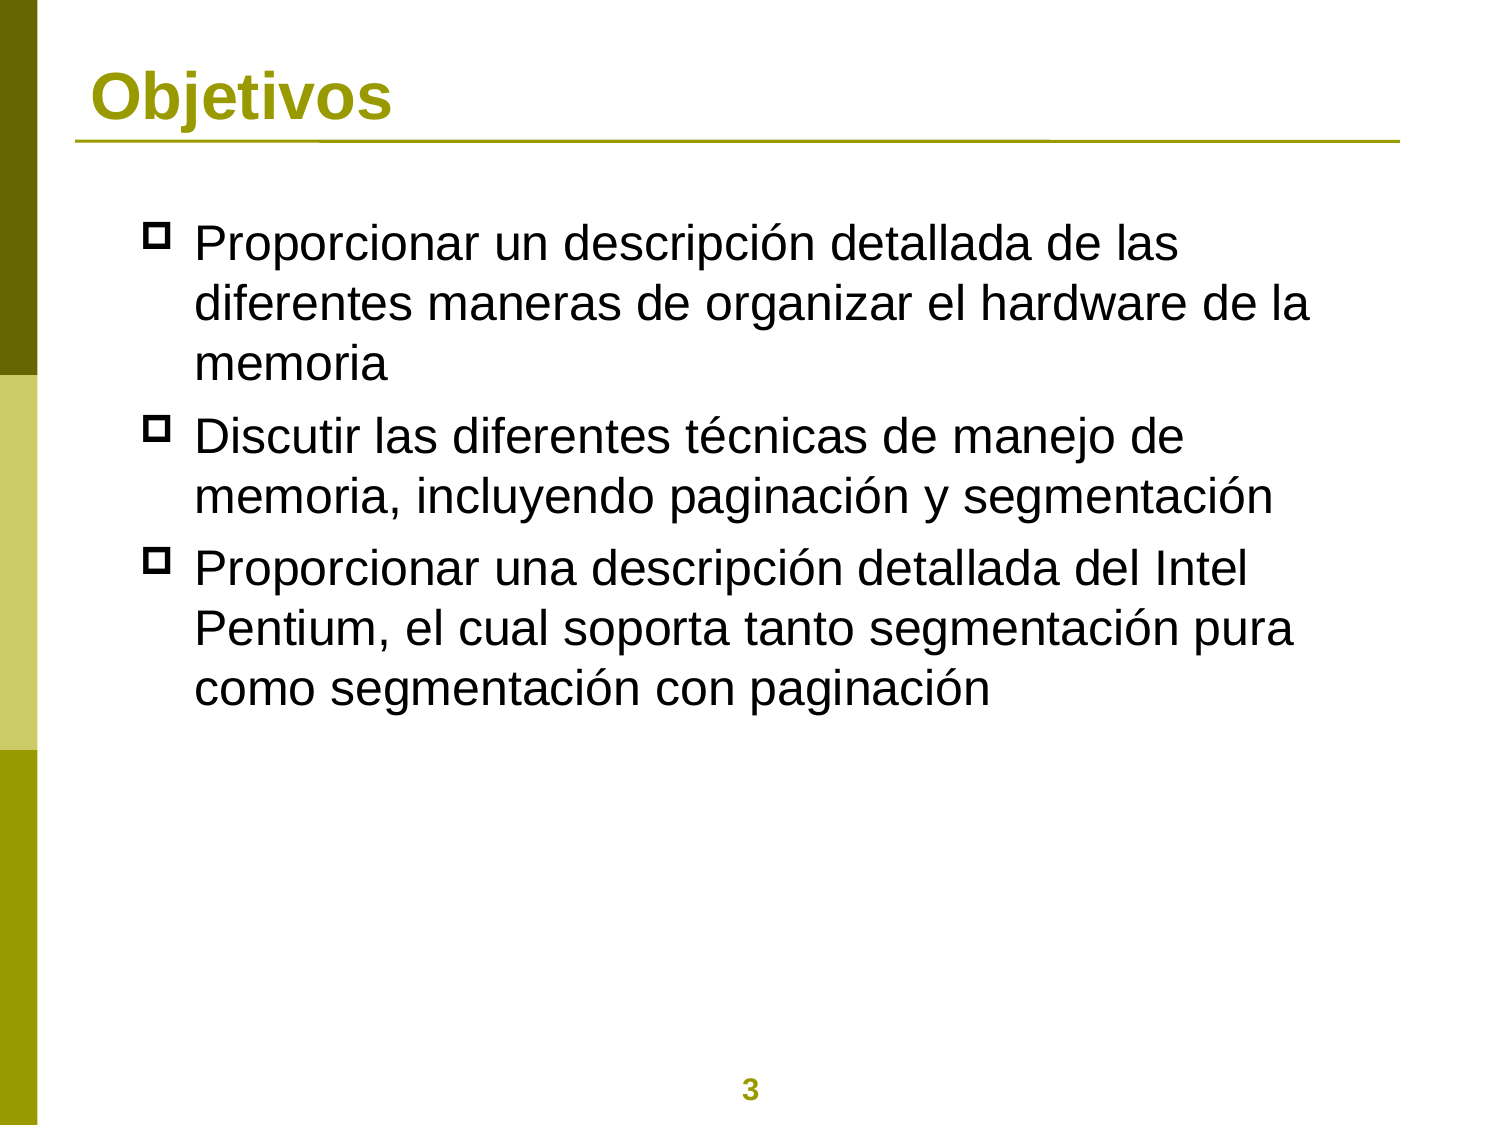

Objetivos
Proporcionar un descripción detallada de las diferentes maneras de organizar el hardware de la memoria
Discutir las diferentes técnicas de manejo de memoria, incluyendo paginación y segmentación
Proporcionar una descripción detallada del Intel Pentium, el cual soporta tanto segmentación pura como segmentación con paginación